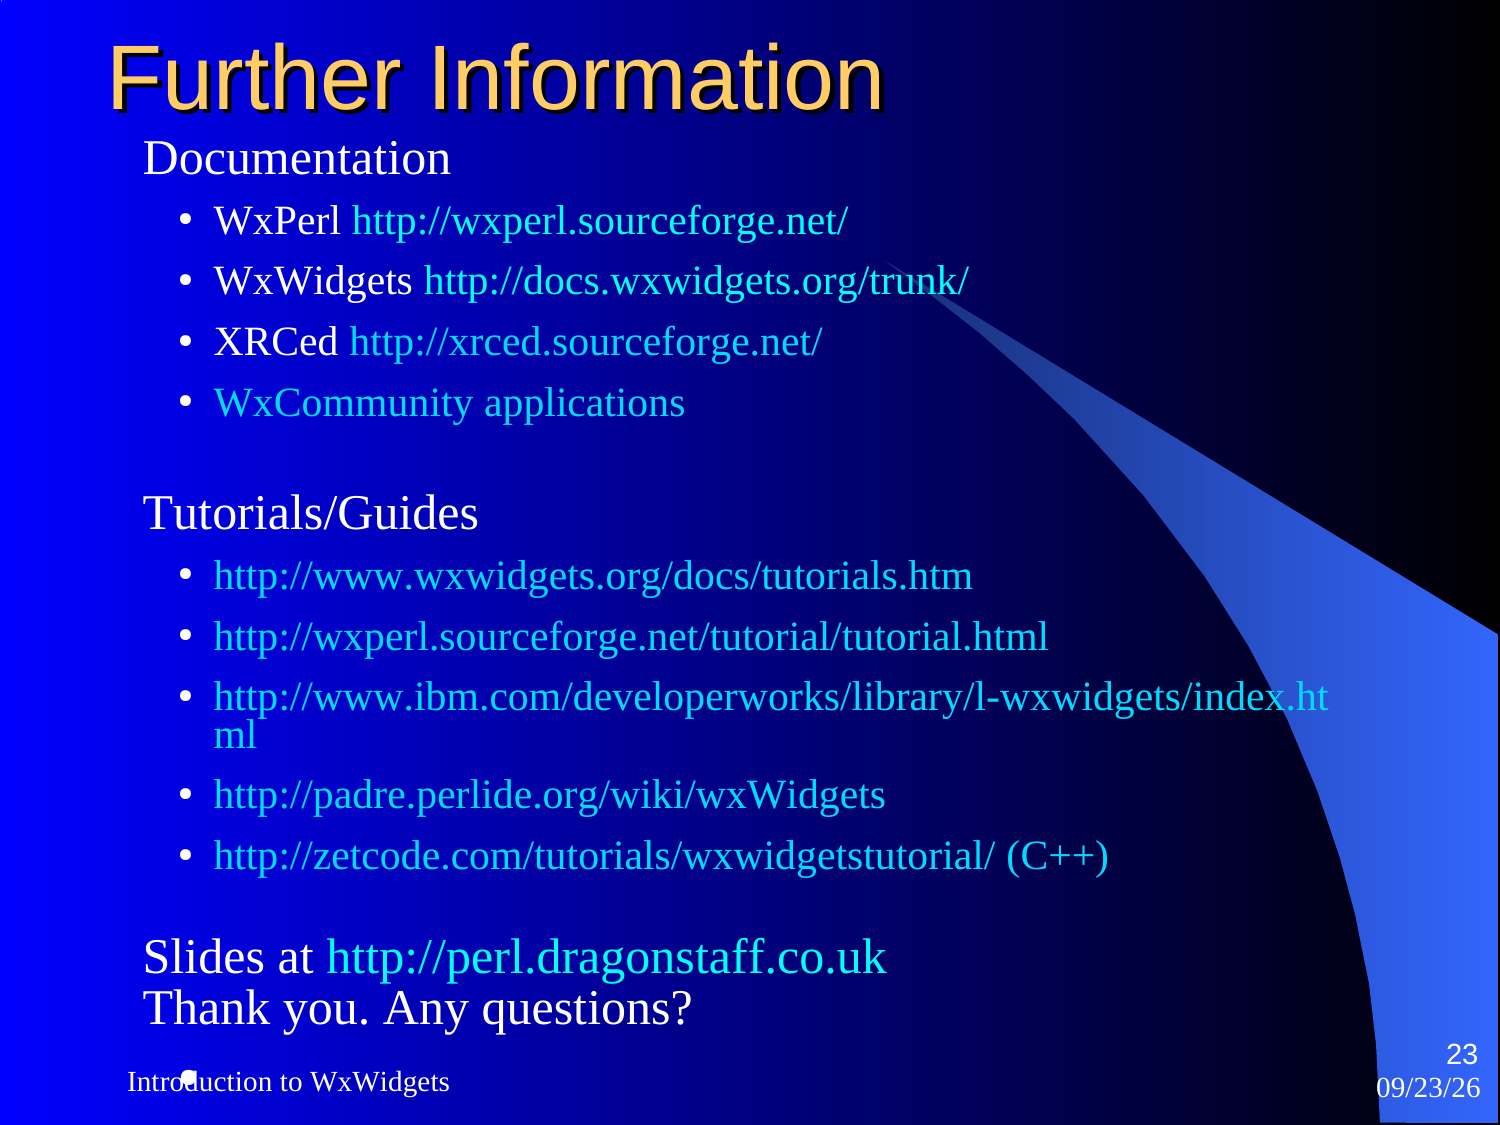

# Further Information
Documentation
WxPerl http://wxperl.sourceforge.net/
WxWidgets http://docs.wxwidgets.org/trunk/
XRCed http://xrced.sourceforge.net/
WxCommunity applications
Tutorials/Guides
http://www.wxwidgets.org/docs/tutorials.htm
http://wxperl.sourceforge.net/tutorial/tutorial.html
http://www.ibm.com/developerworks/library/l-wxwidgets/index.html
http://padre.perlide.org/wiki/wxWidgets
http://zetcode.com/tutorials/wxwidgetstutorial/ (C++)
Slides at http://perl.dragonstaff.co.uk
Thank you. Any questions?
23
Introduction to WxWidgets